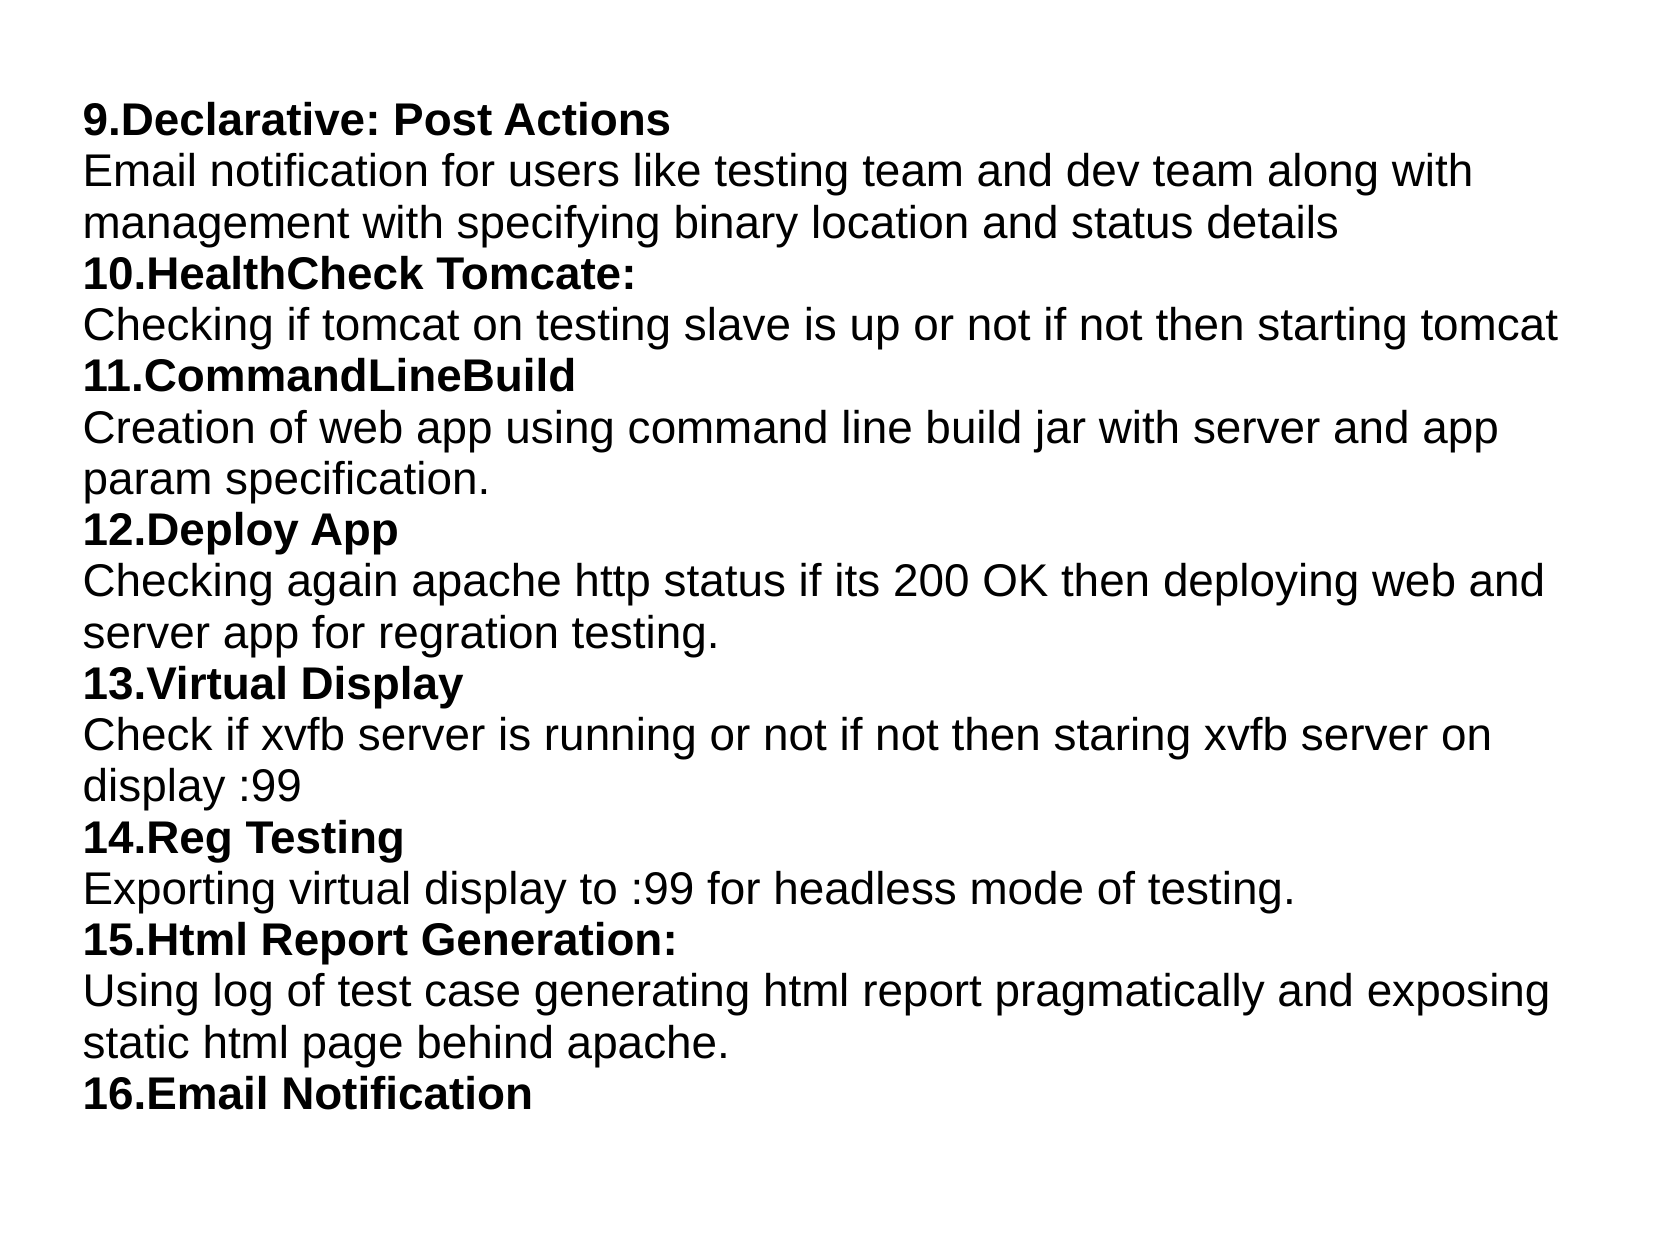

# 9.Declarative: Post Actions
Email notification for users like testing team and dev team along with management with specifying binary location and status details
10.HealthCheck Tomcate:
Checking if tomcat on testing slave is up or not if not then starting tomcat
11.CommandLineBuild
Creation of web app using command line build jar with server and app param specification.
12.Deploy App
Checking again apache http status if its 200 OK then deploying web and server app for regration testing.
13.Virtual Display
Check if xvfb server is running or not if not then staring xvfb server on display :99
14.Reg Testing
Exporting virtual display to :99 for headless mode of testing.
15.Html Report Generation:
Using log of test case generating html report pragmatically and exposing static html page behind apache.
16.Email Notification